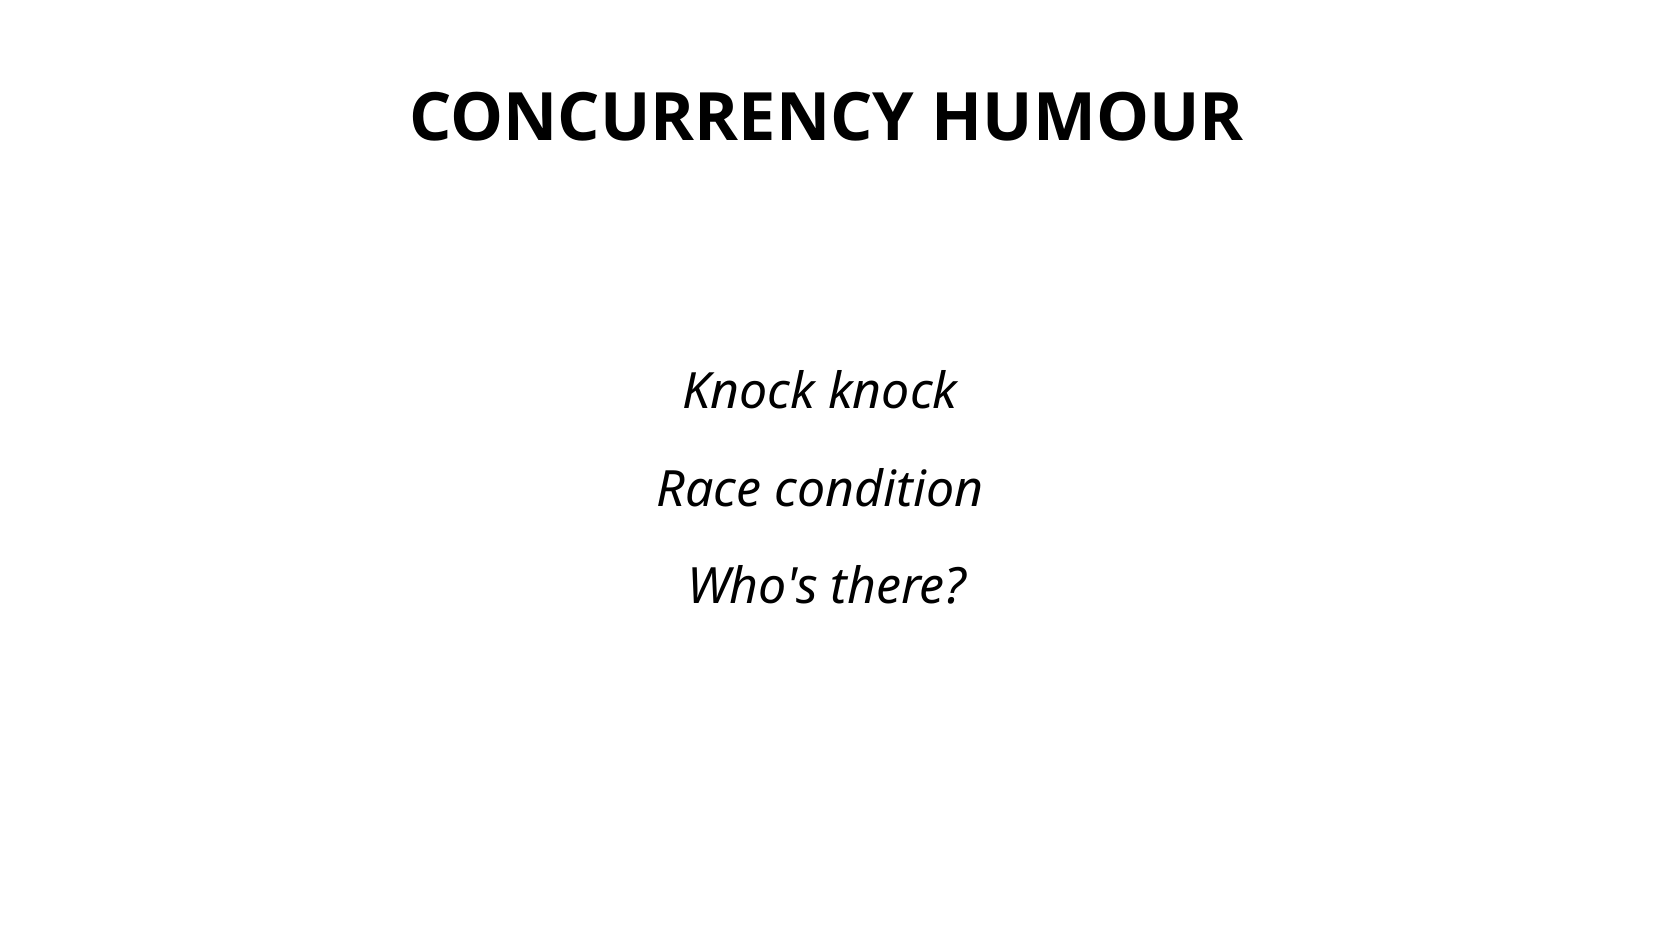

# CONCURRENCY HUMOUR
Knock knock
Race condition
Who's there?